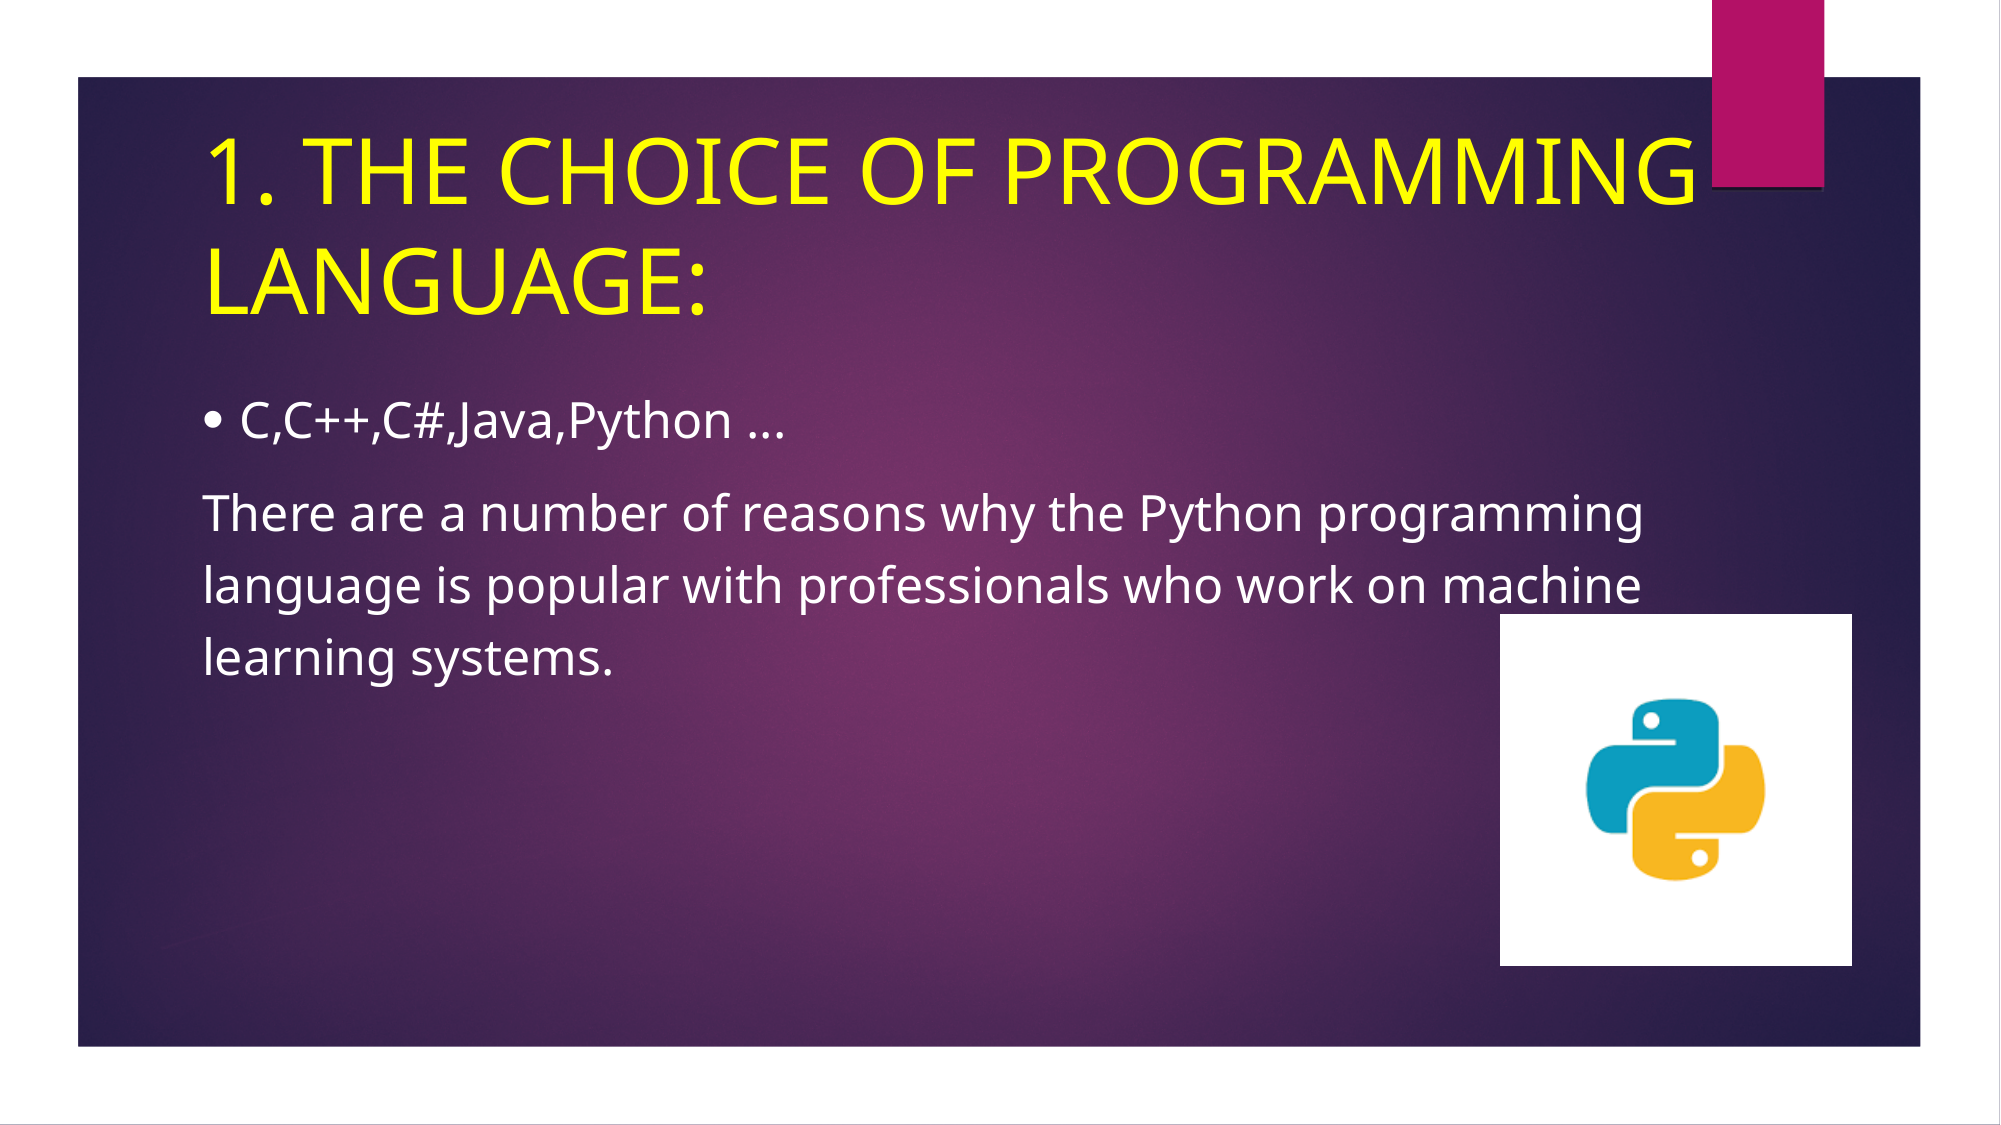

1. The choice of programming language:
C,C++,C#,Java,Python ...
There are a number of reasons why the Python programming language is popular with professionals who work on machine learning systems.